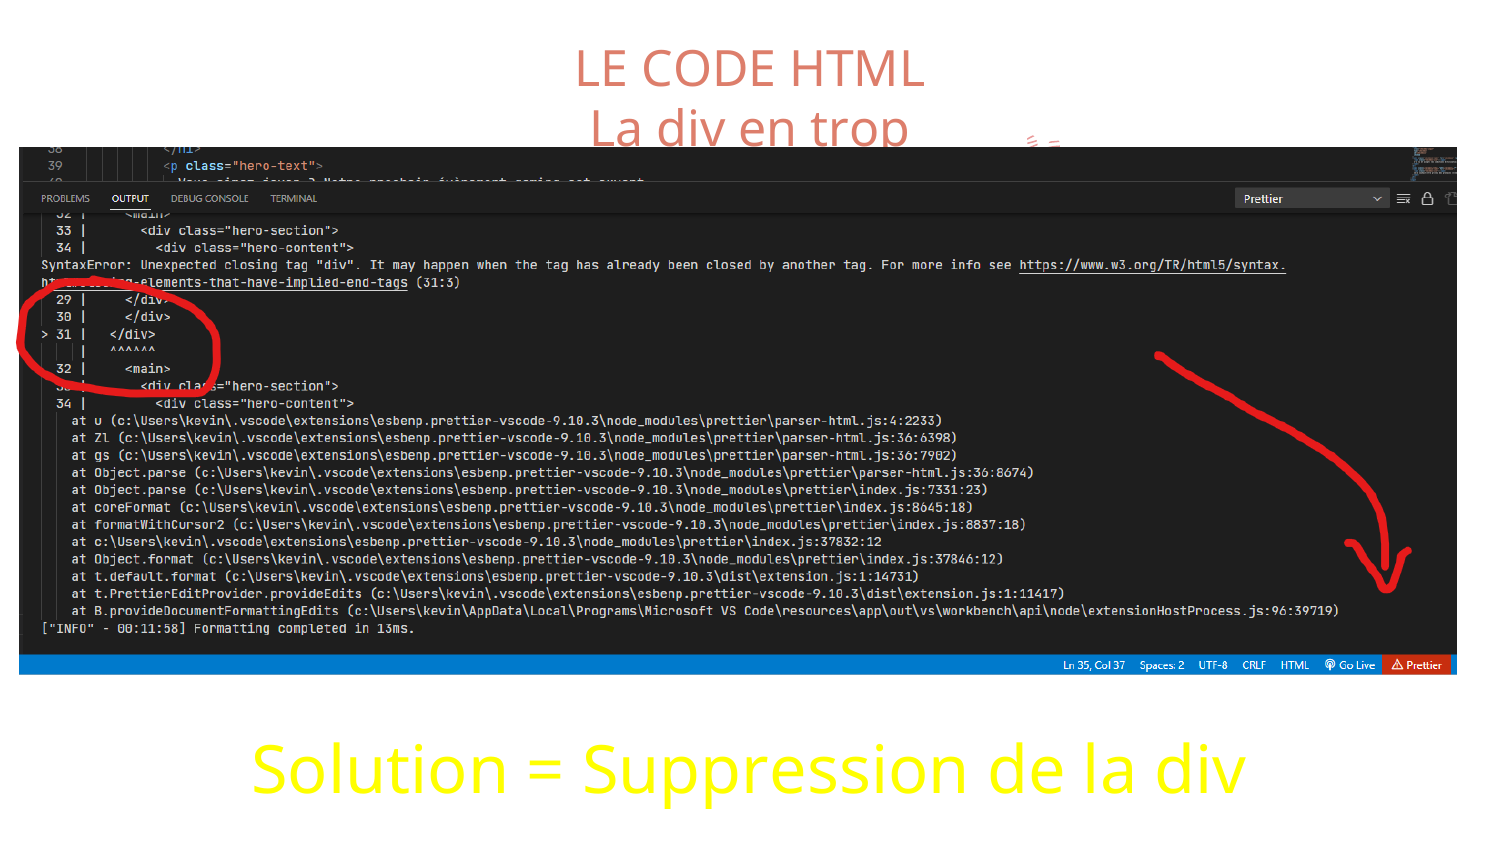

# LE CODE HTML La div en trop
Solution = Suppression de la div